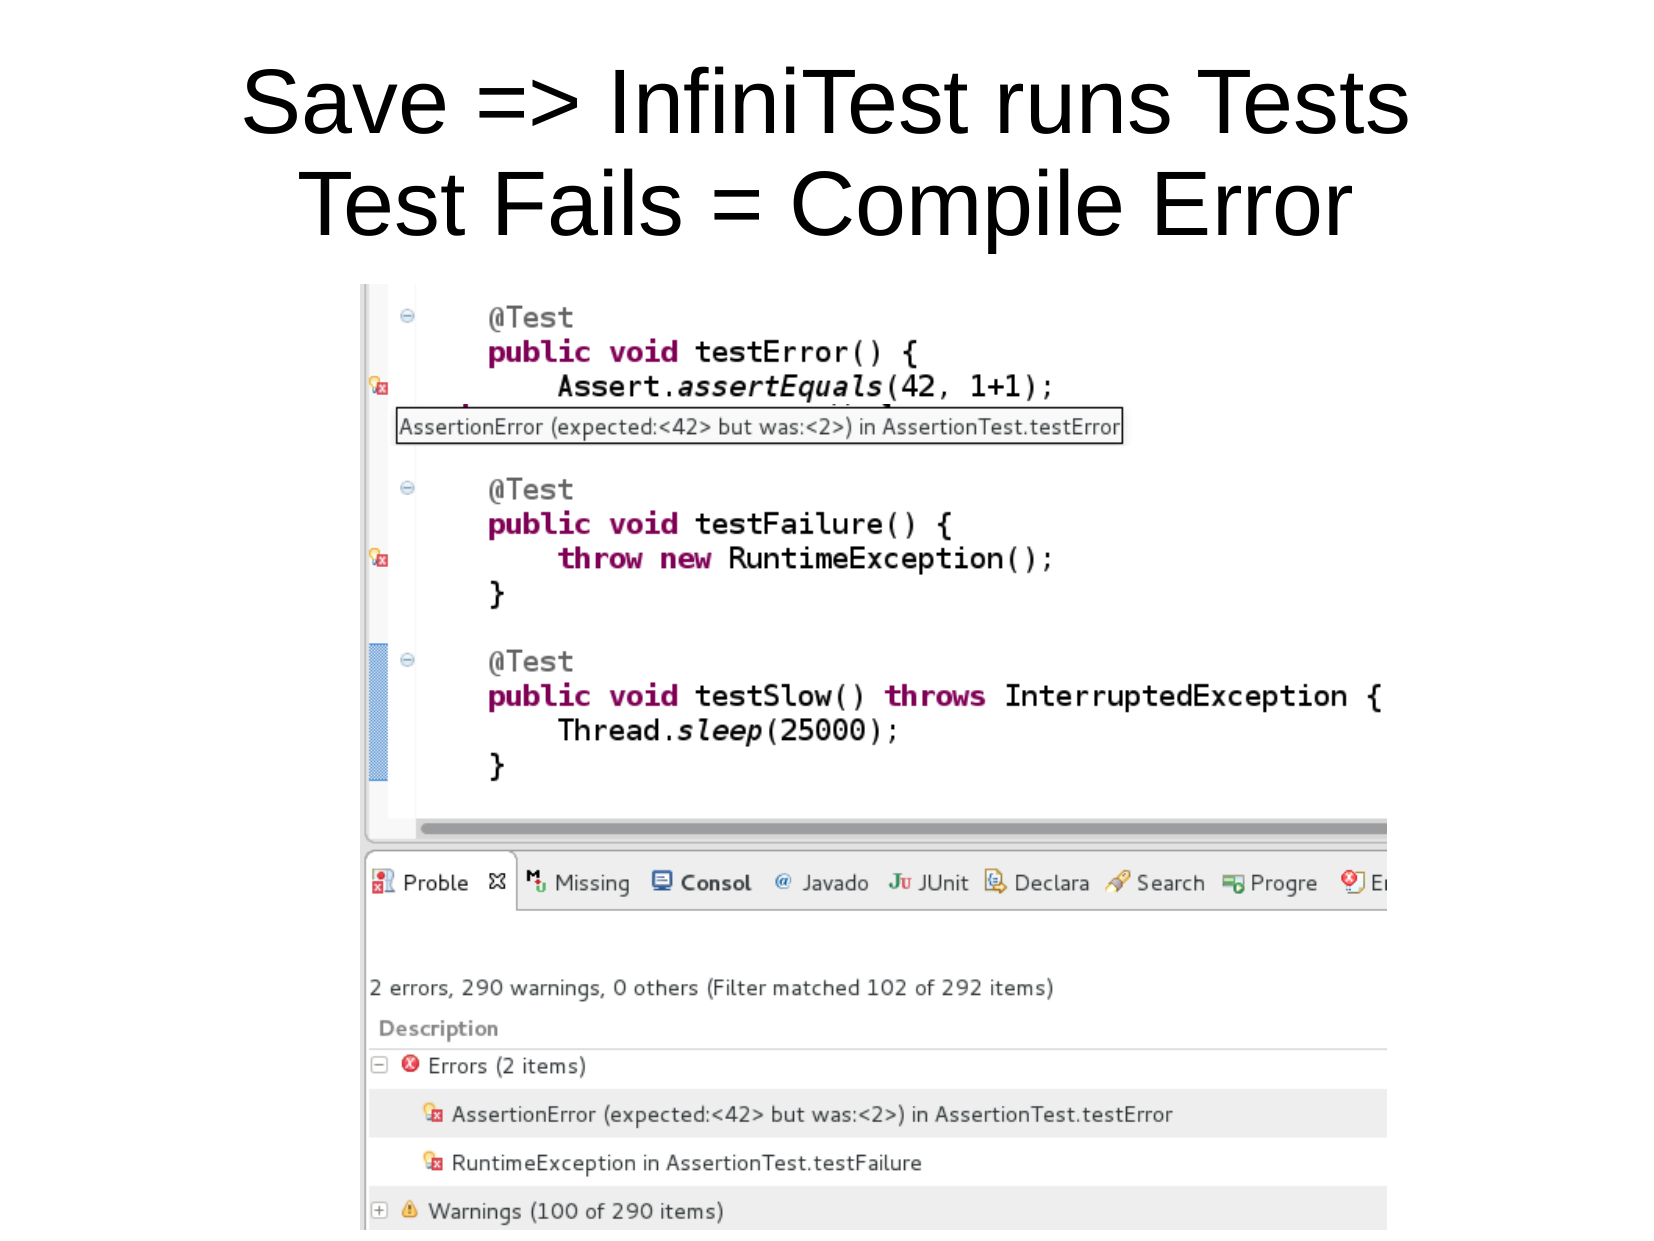

# Save => InfiniTest runs Tests Test Fails = Compile Error